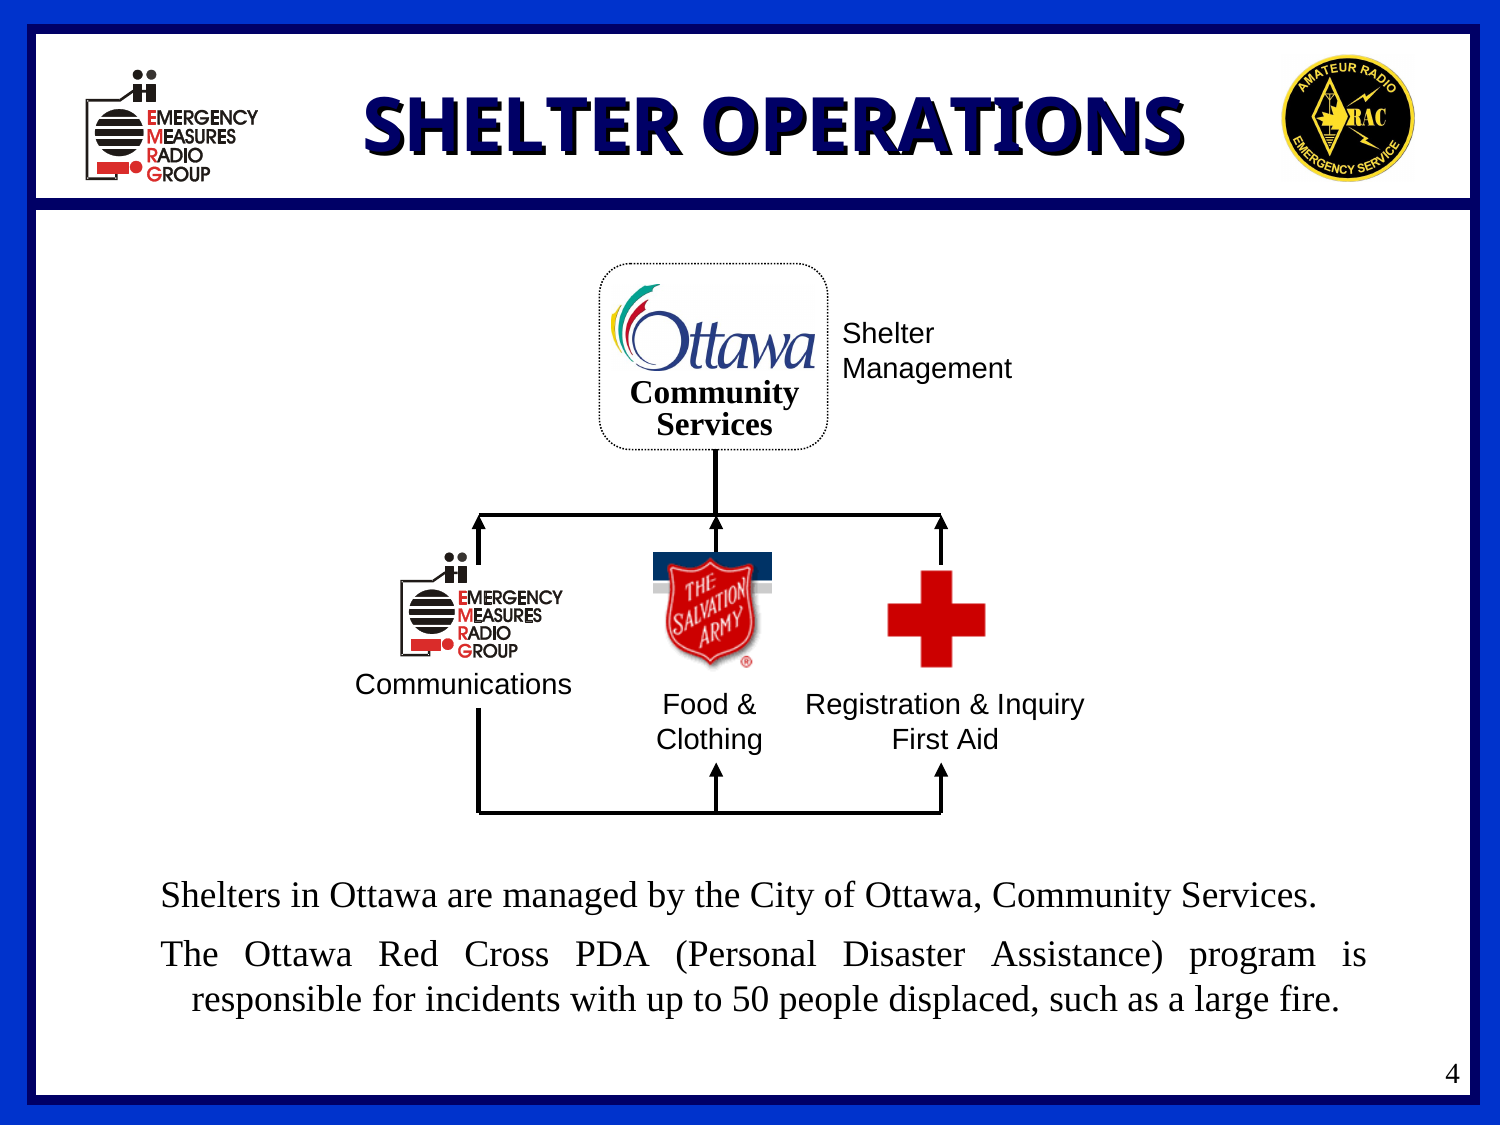

SHELTER OPERATIONS
Shelter
Management
Community
Services
Communications
Food &
Clothing
Registration & Inquiry
First Aid
Shelters in Ottawa are managed by the City of Ottawa, Community Services.
The Ottawa Red Cross PDA (Personal Disaster Assistance) program is responsible for incidents with up to 50 people displaced, such as a large fire.
4